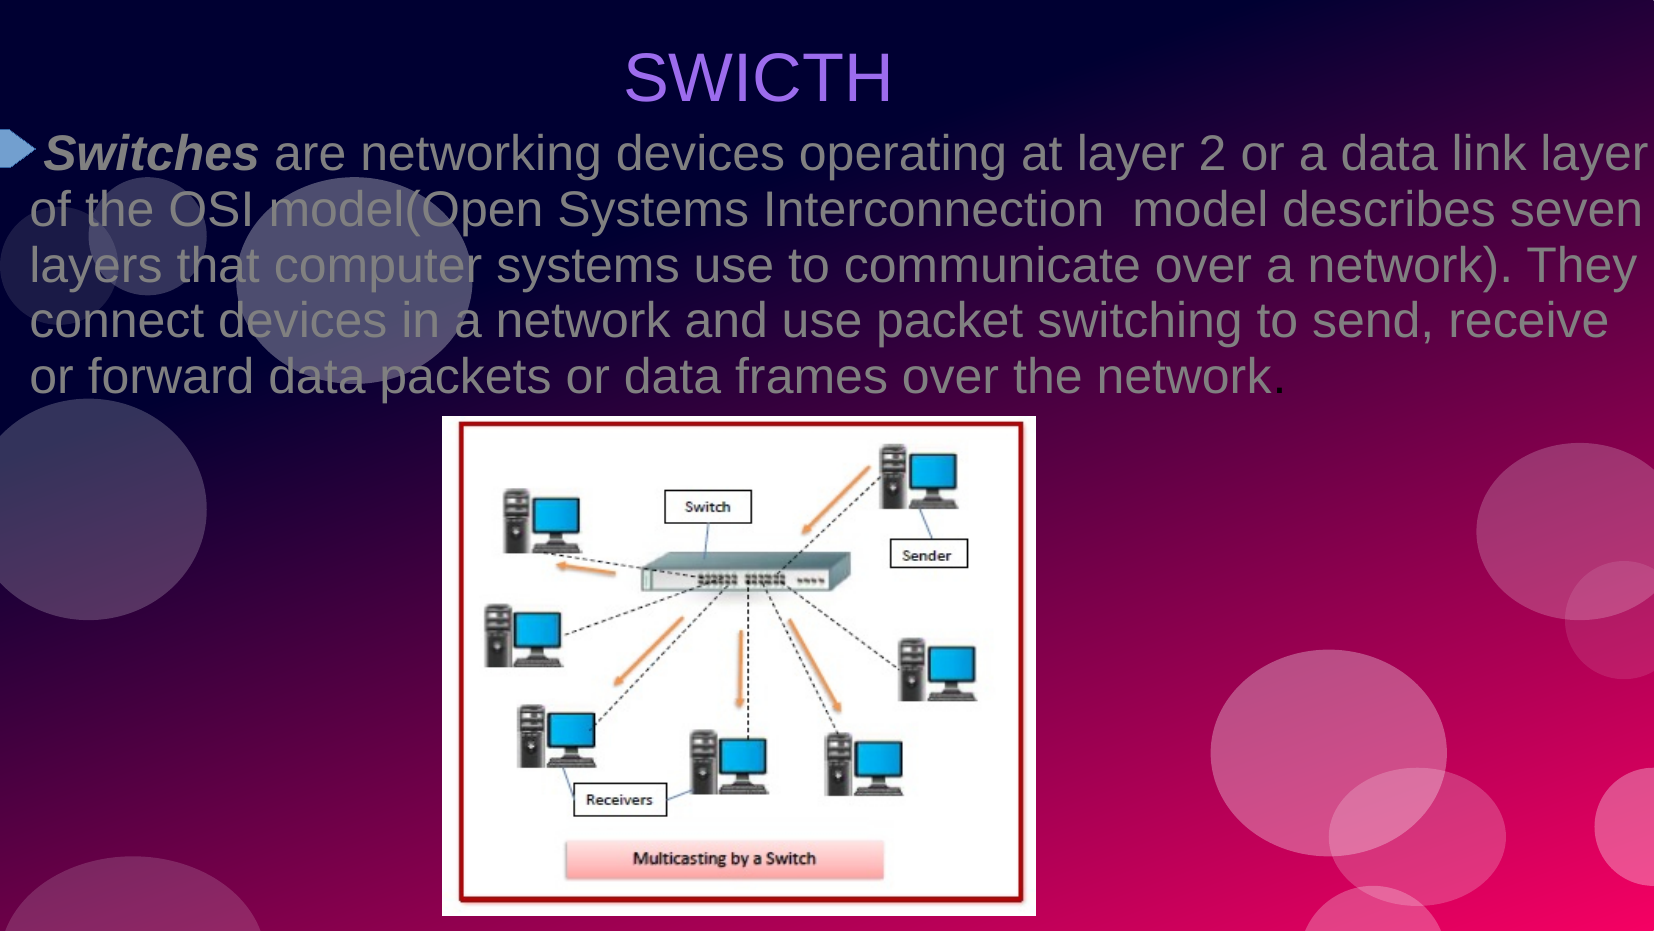

# SWICTH
 Switches are networking devices operating at layer 2 or a data link layer of the OSI model(Open Systems Interconnection model describes seven layers that computer systems use to communicate over a network). They connect devices in a network and use packet switching to send, receive or forward data packets or data frames over the network.